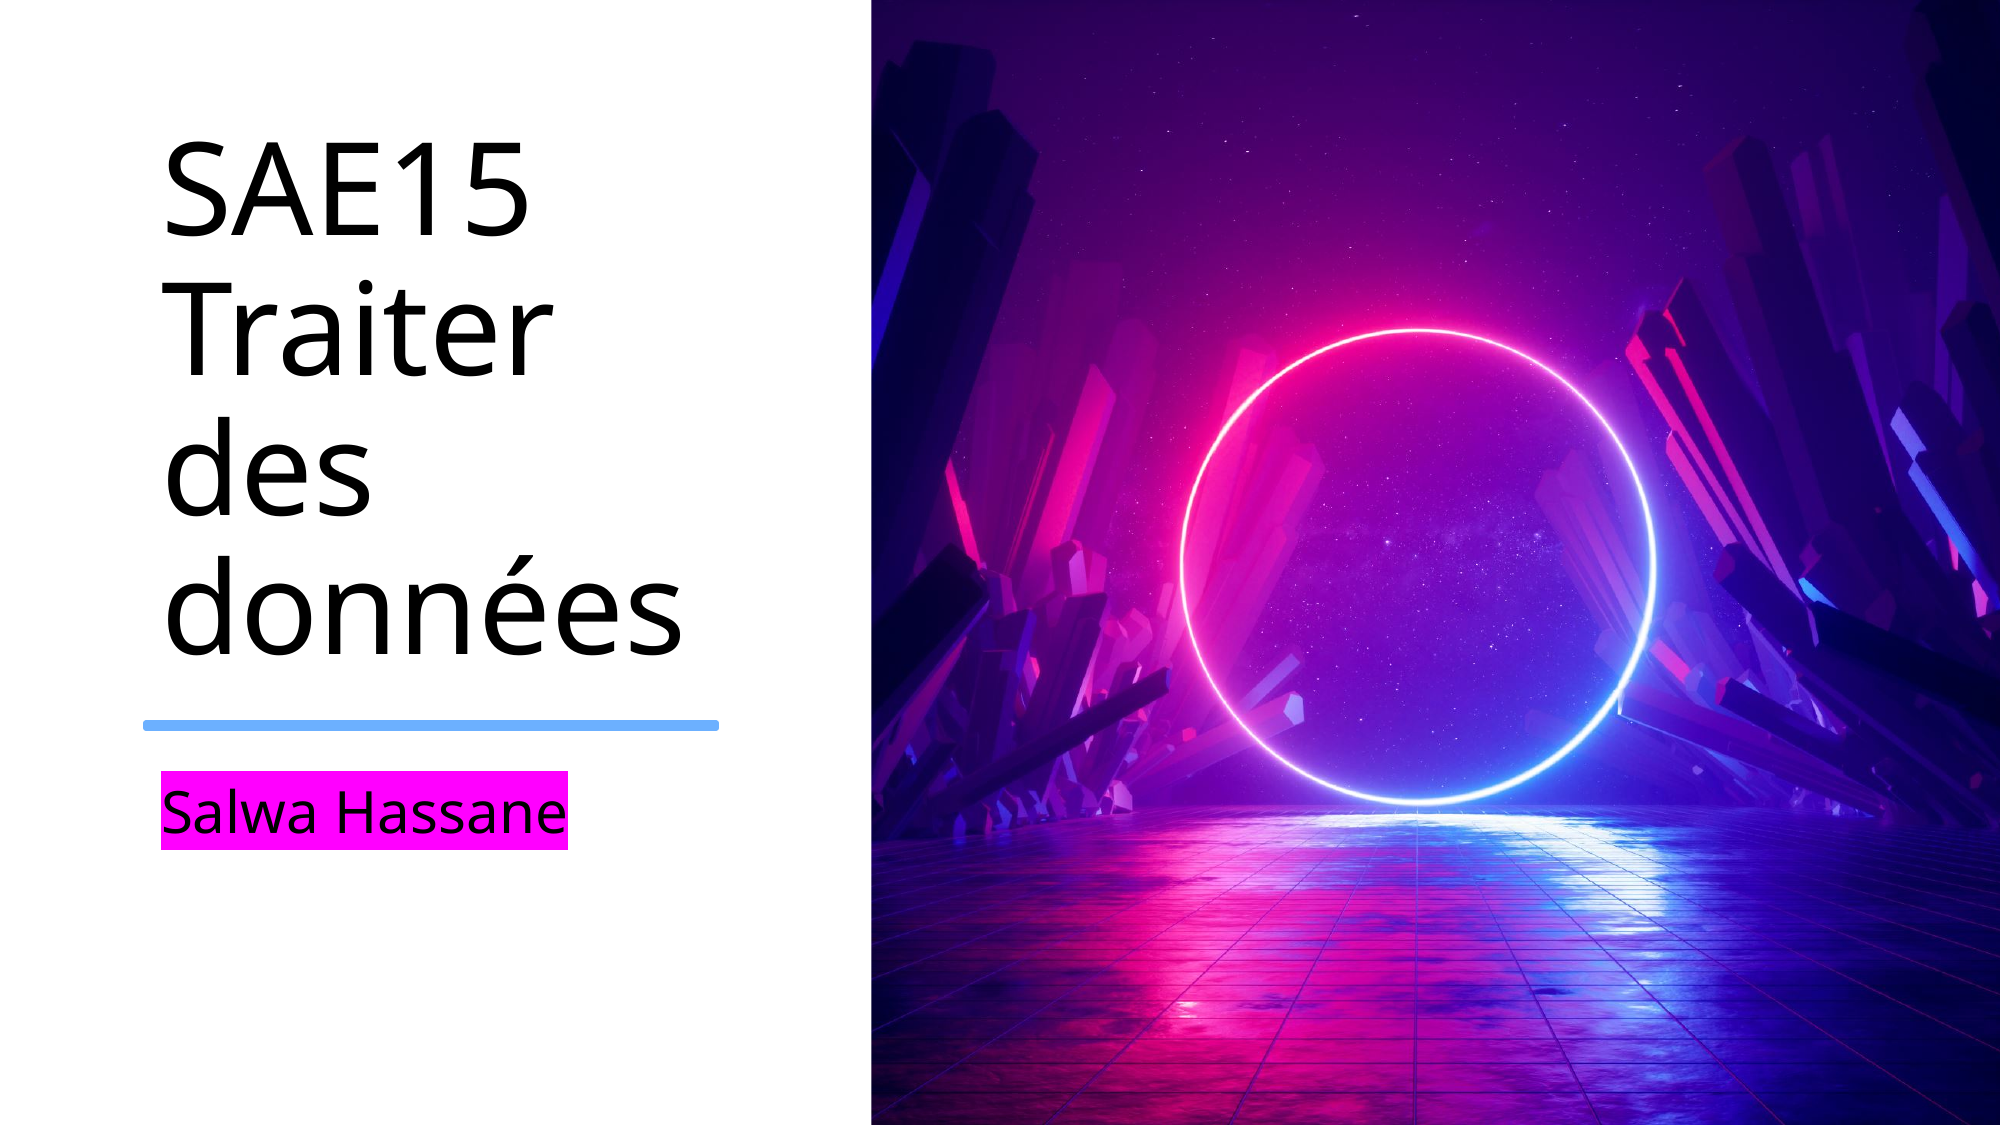

# SAE15 Traiter des données
Salwa Hassane